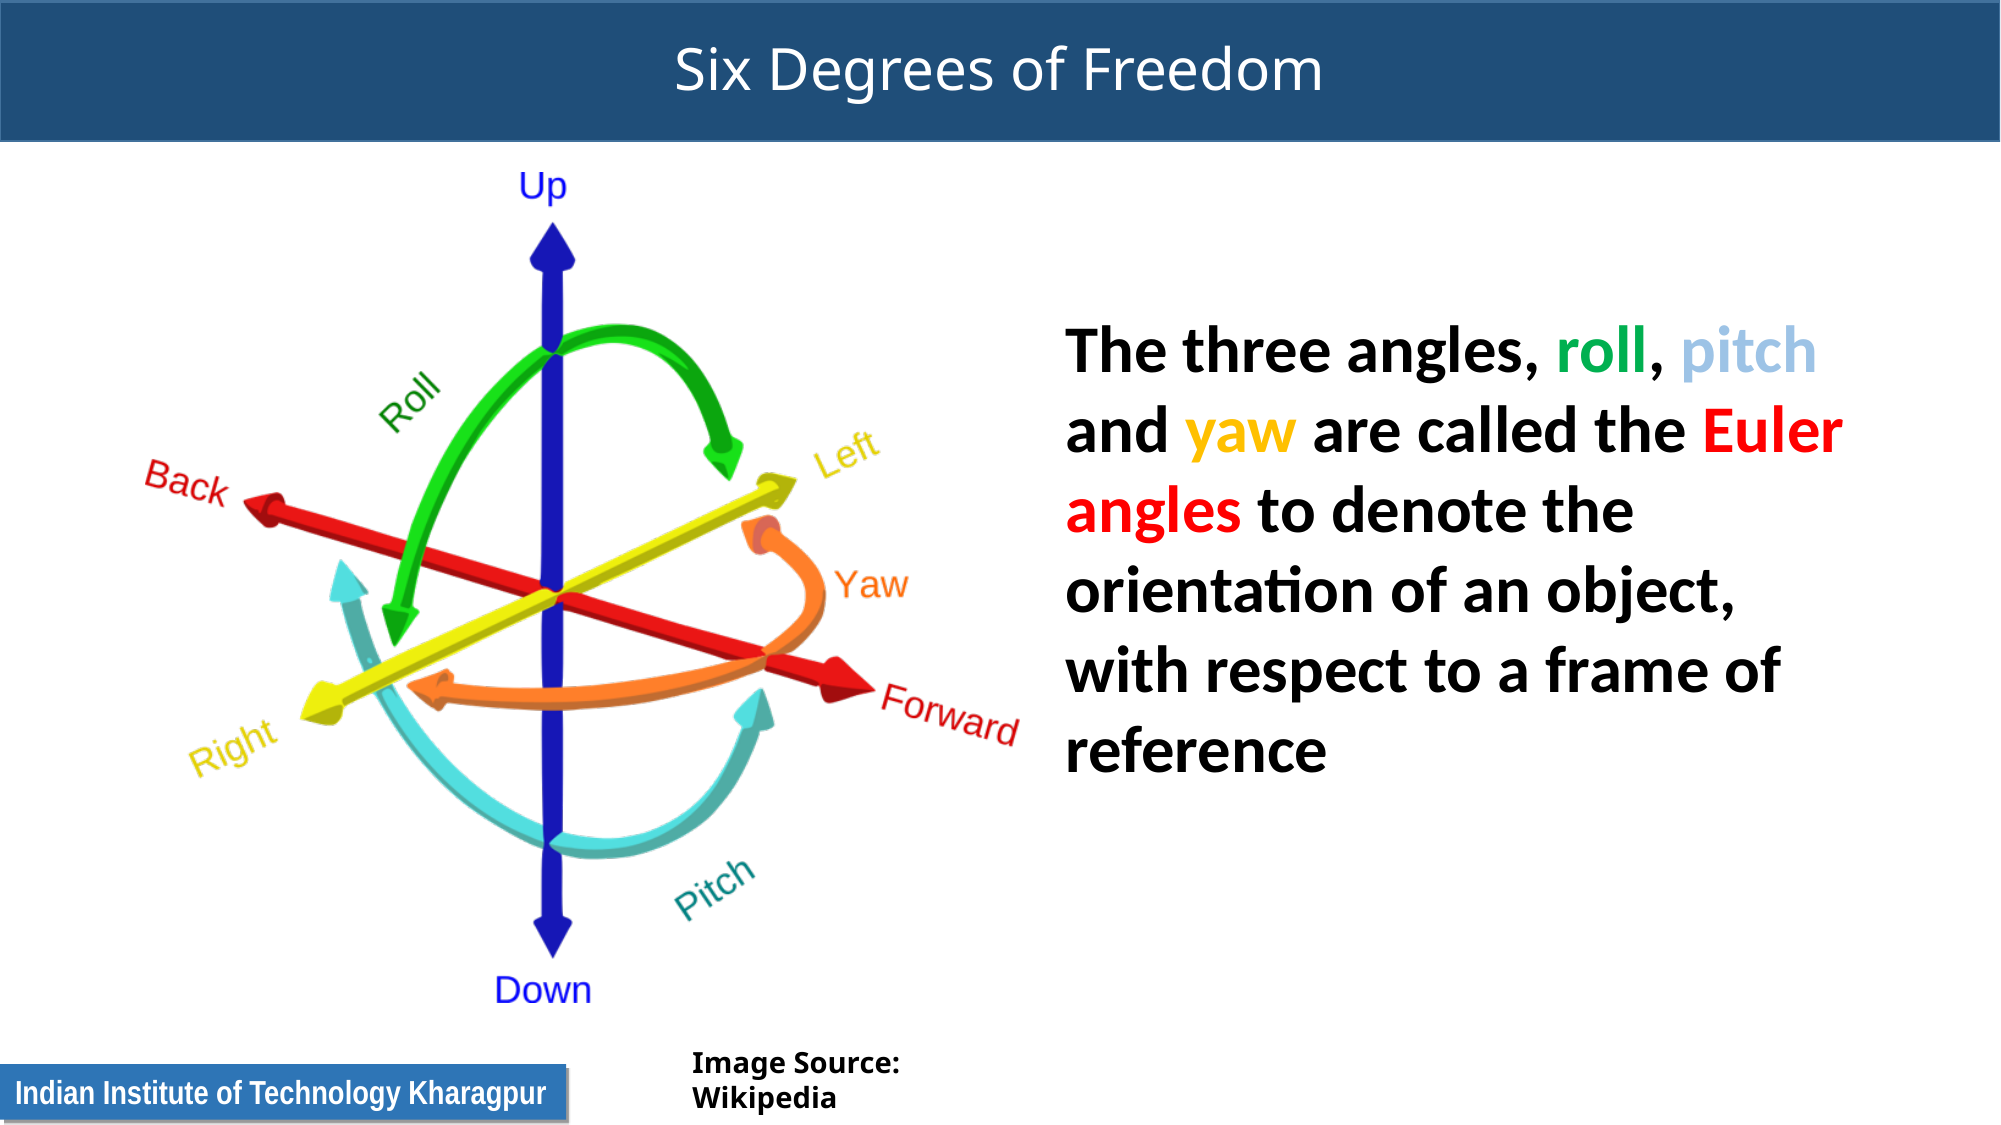

# Six Degrees of Freedom
The three angles, roll, pitch and yaw are called the Euler angles to denote the orientation of an object, with respect to a frame of reference
Image Source: Wikipedia